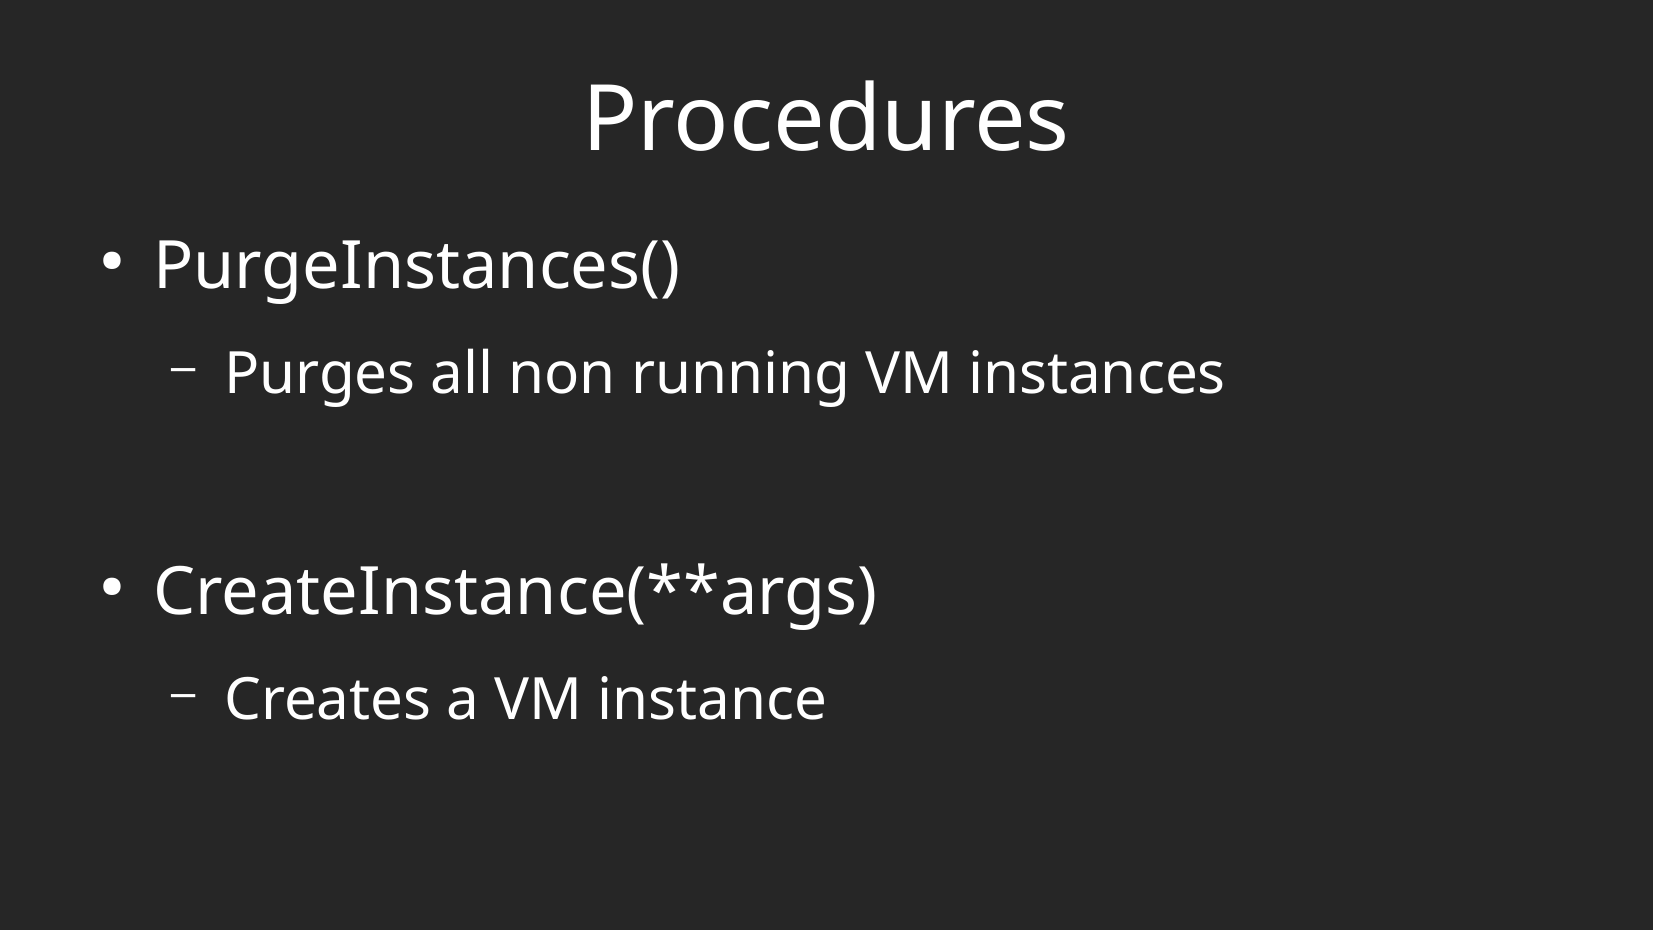

# Procedures
PurgeInstances()
Purges all non running VM instances
CreateInstance(**args)
Creates a VM instance